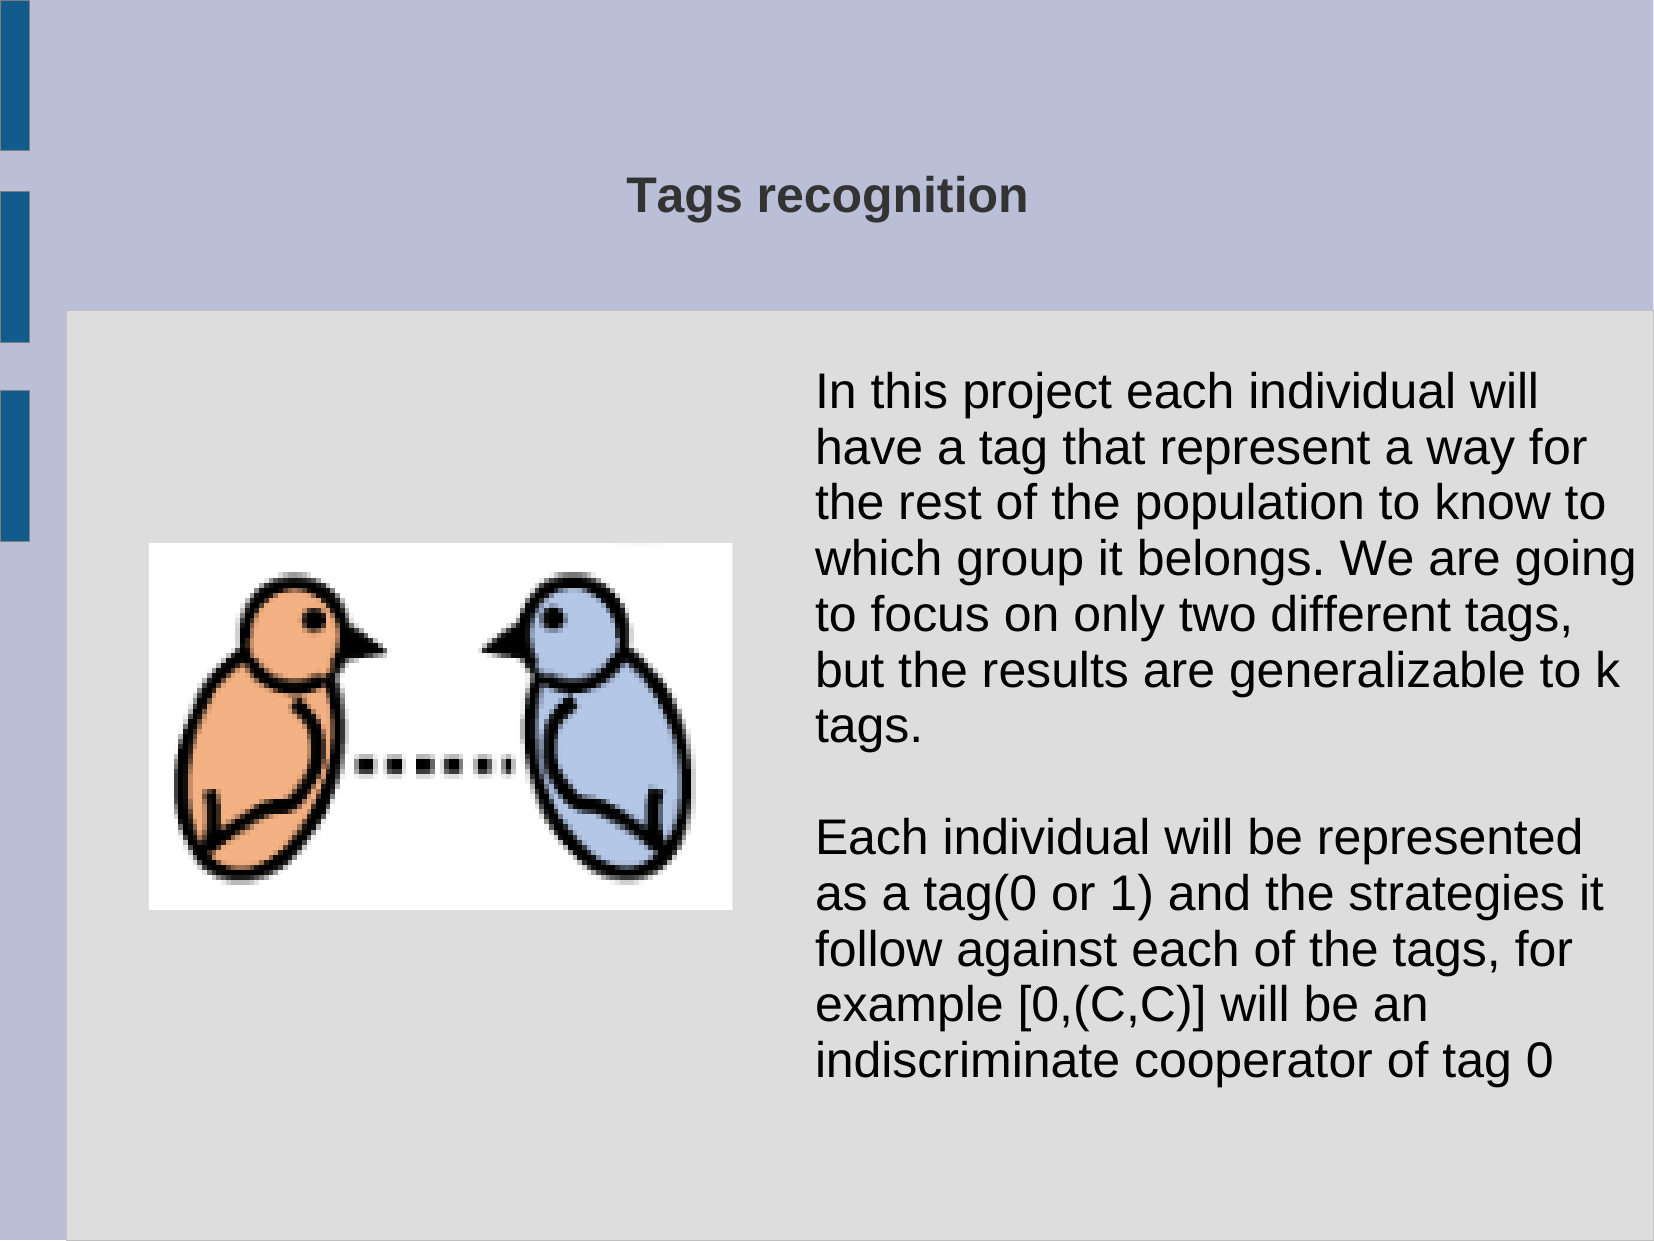

# Tags recognition
In this project each individual will have a tag that represent a way for the rest of the population to know to which group it belongs. We are going to focus on only two different tags, but the results are generalizable to k tags.
Each individual will be represented as a tag(0 or 1) and the strategies it follow against each of the tags, for example [0,(C,C)] will be an indiscriminate cooperator of tag 0